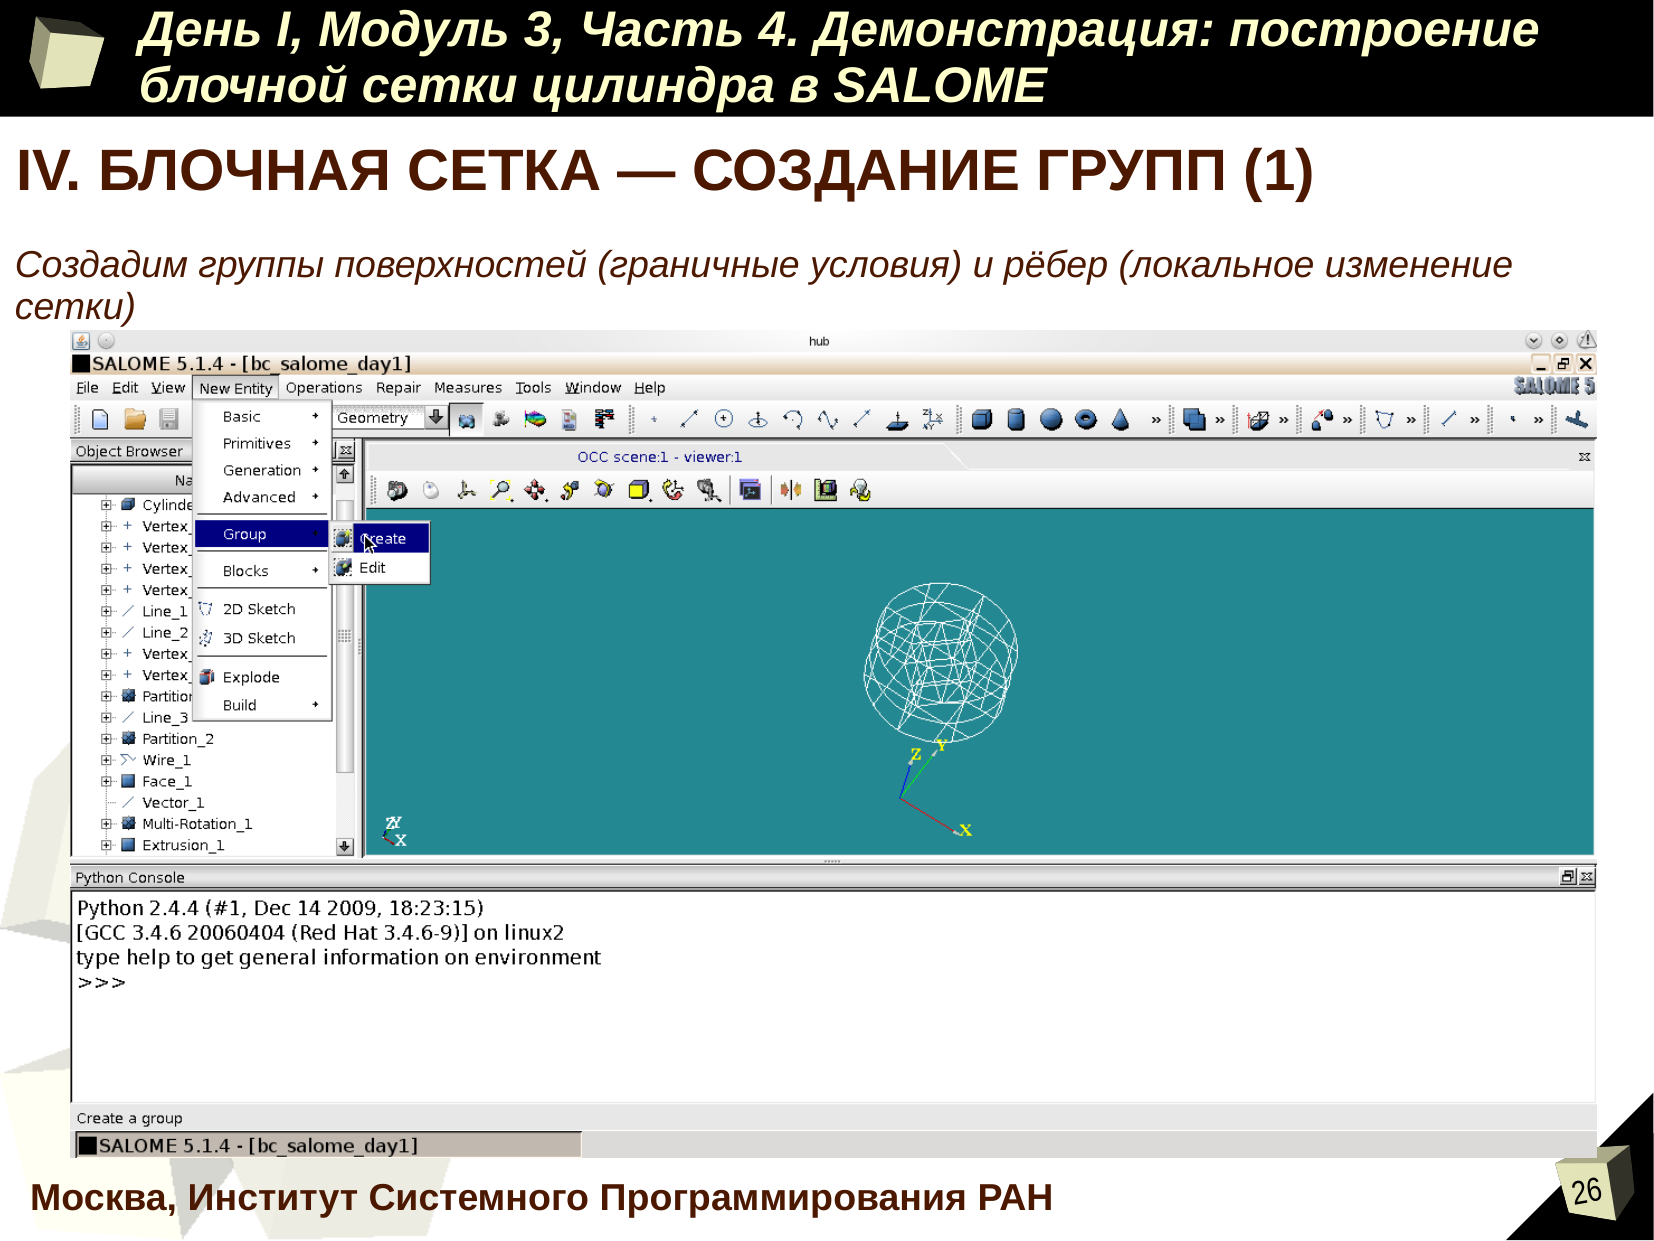

IV. БЛОЧНАЯ СЕТКА — СОЗДАНИЕ ГРУПП (1)
Создадим группы поверхностей (граничные условия) и рёбер (локальное изменение сетки)